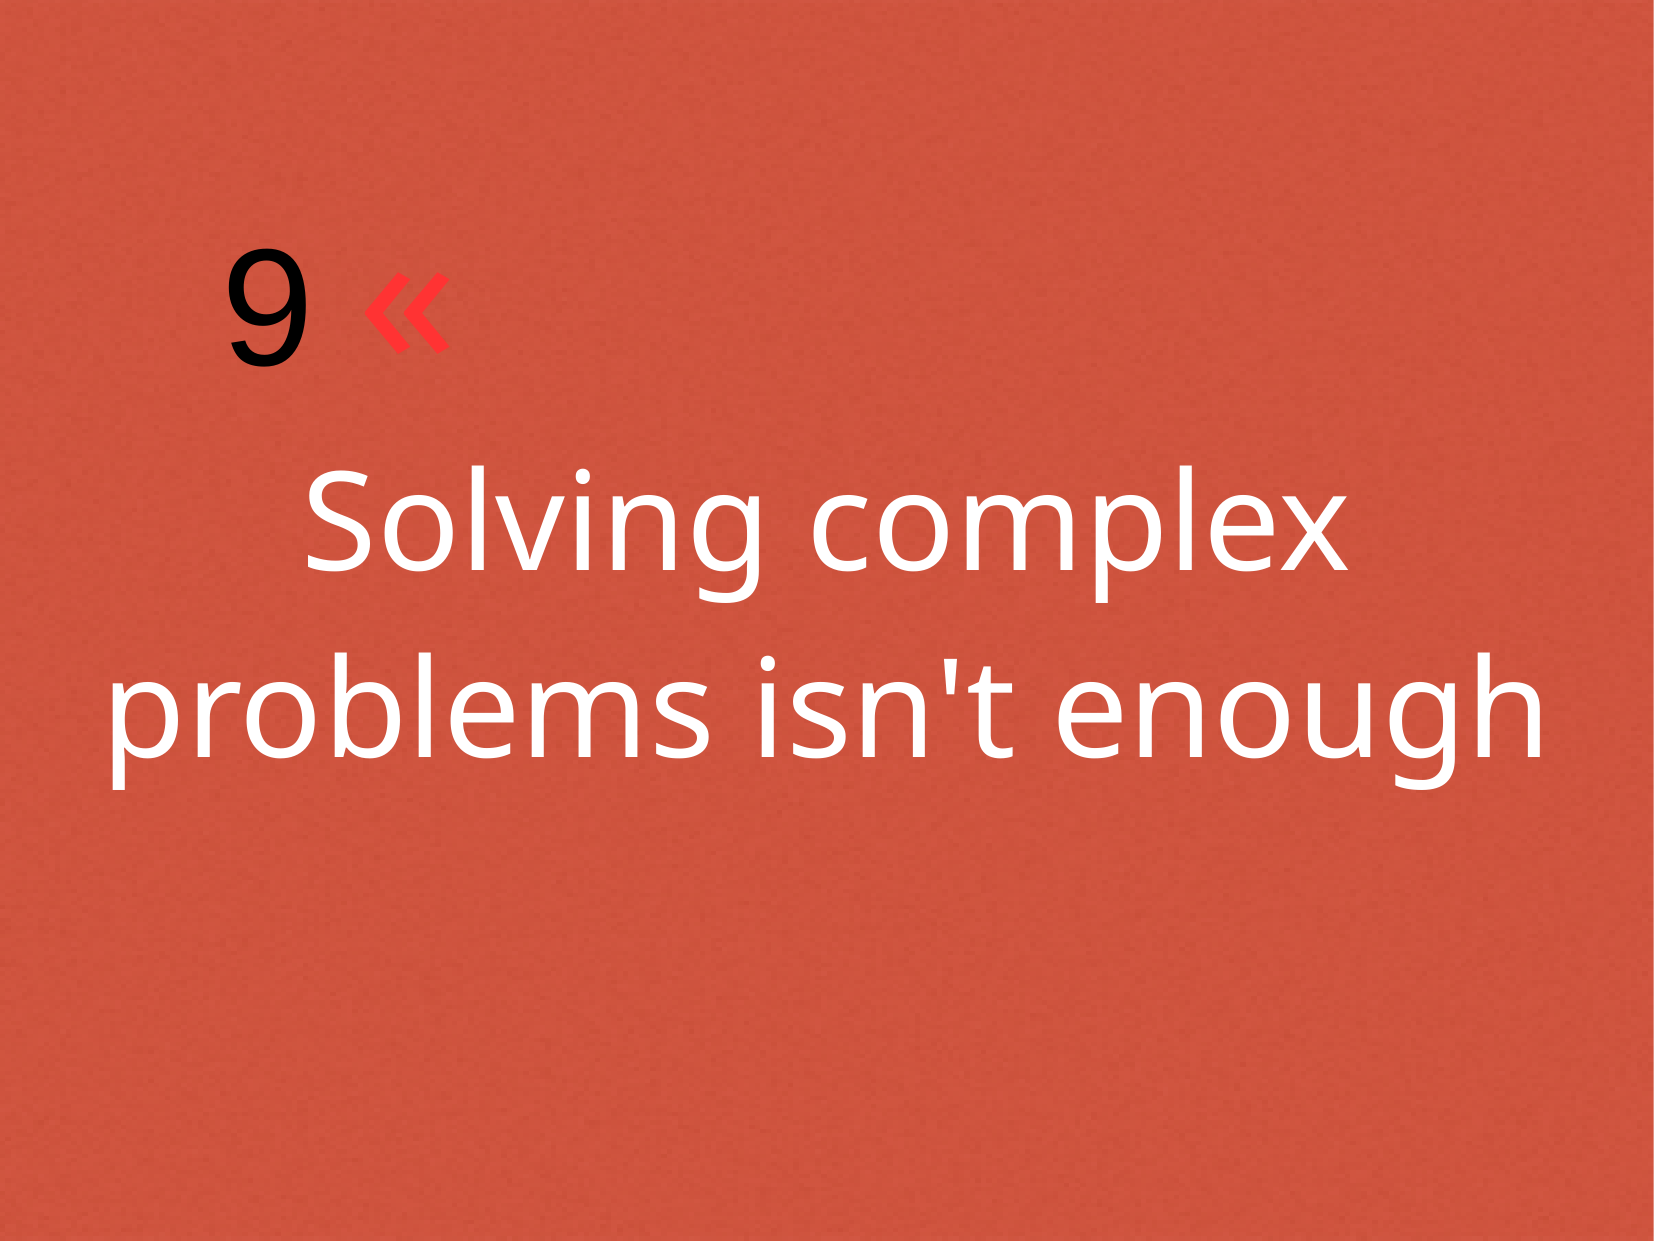

# 9 «
Solving complex problems isn't enough